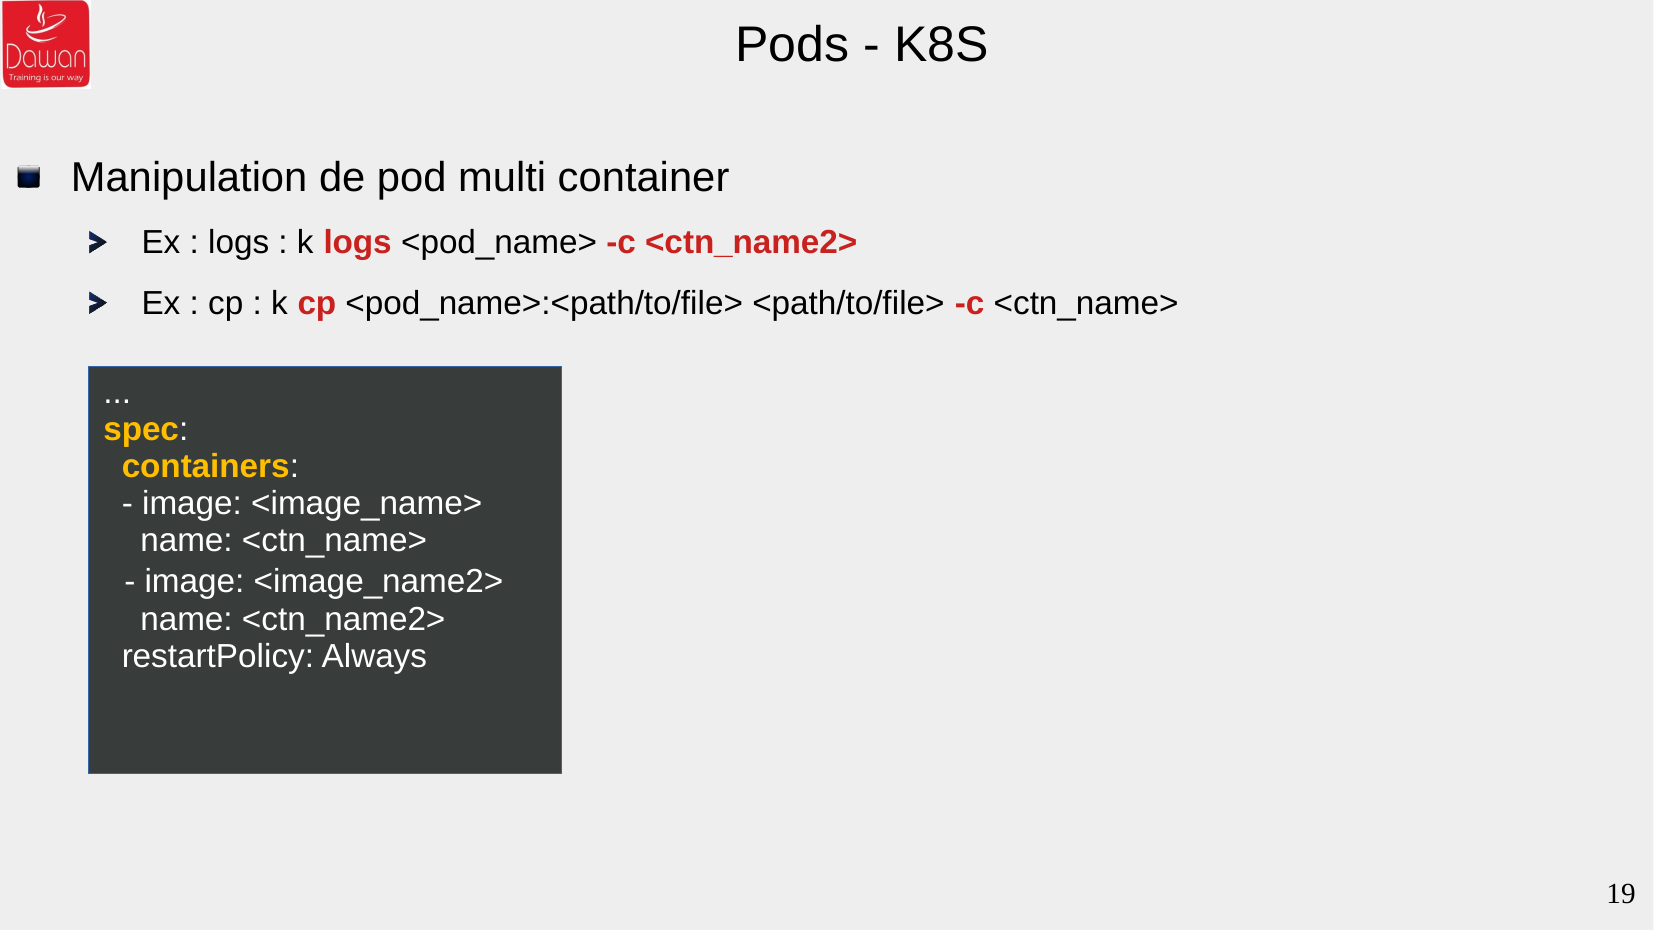

# Pods - K8S
Manipulation de pod multi container
Ex : logs : k logs <pod_name> -c <ctn_name2>
Ex : cp : k cp <pod_name>:<path/to/file> <path/to/file> -c <ctn_name>
...
spec:
 containers:
 - image: <image_name>
 name: <ctn_name>
 - image: <image_name2>
 name: <ctn_name2>
 restartPolicy: Always
19